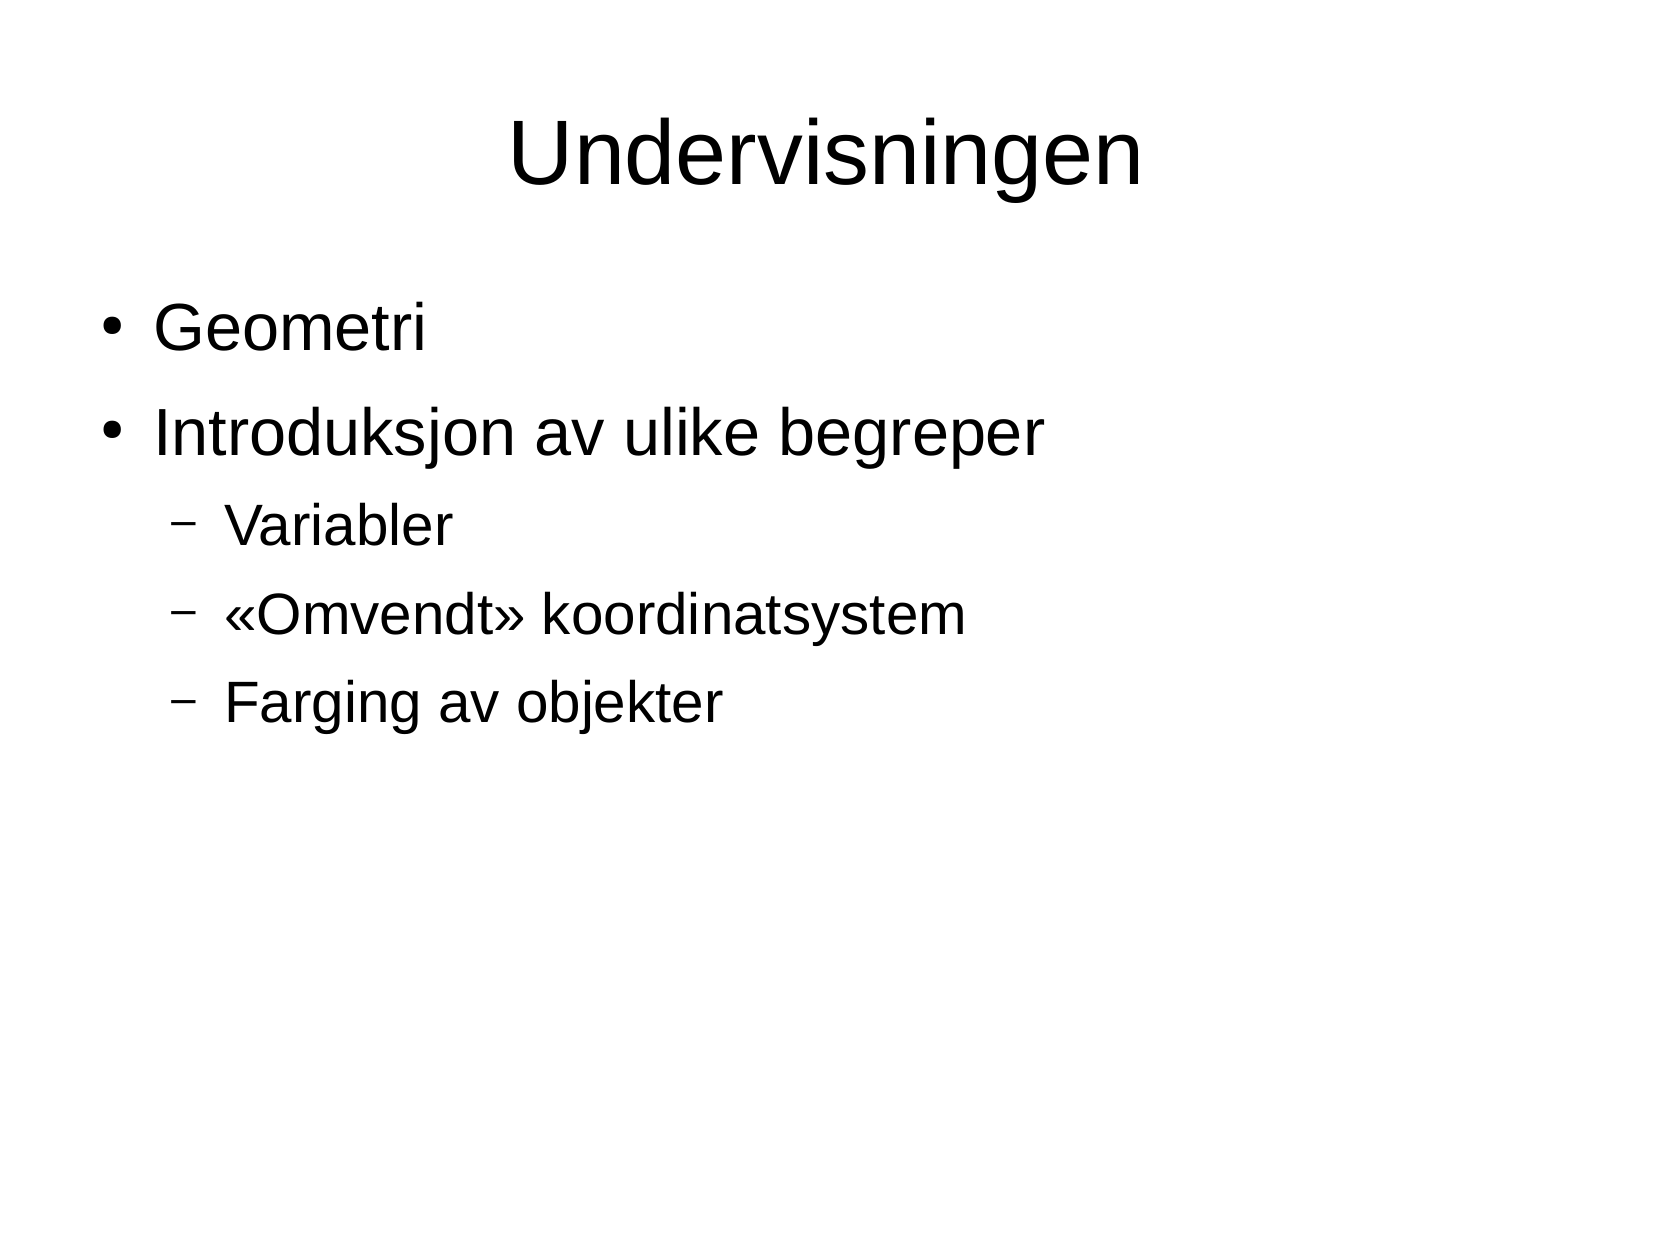

# Undervisningen
Geometri
Introduksjon av ulike begreper
Variabler
«Omvendt» koordinatsystem
Farging av objekter